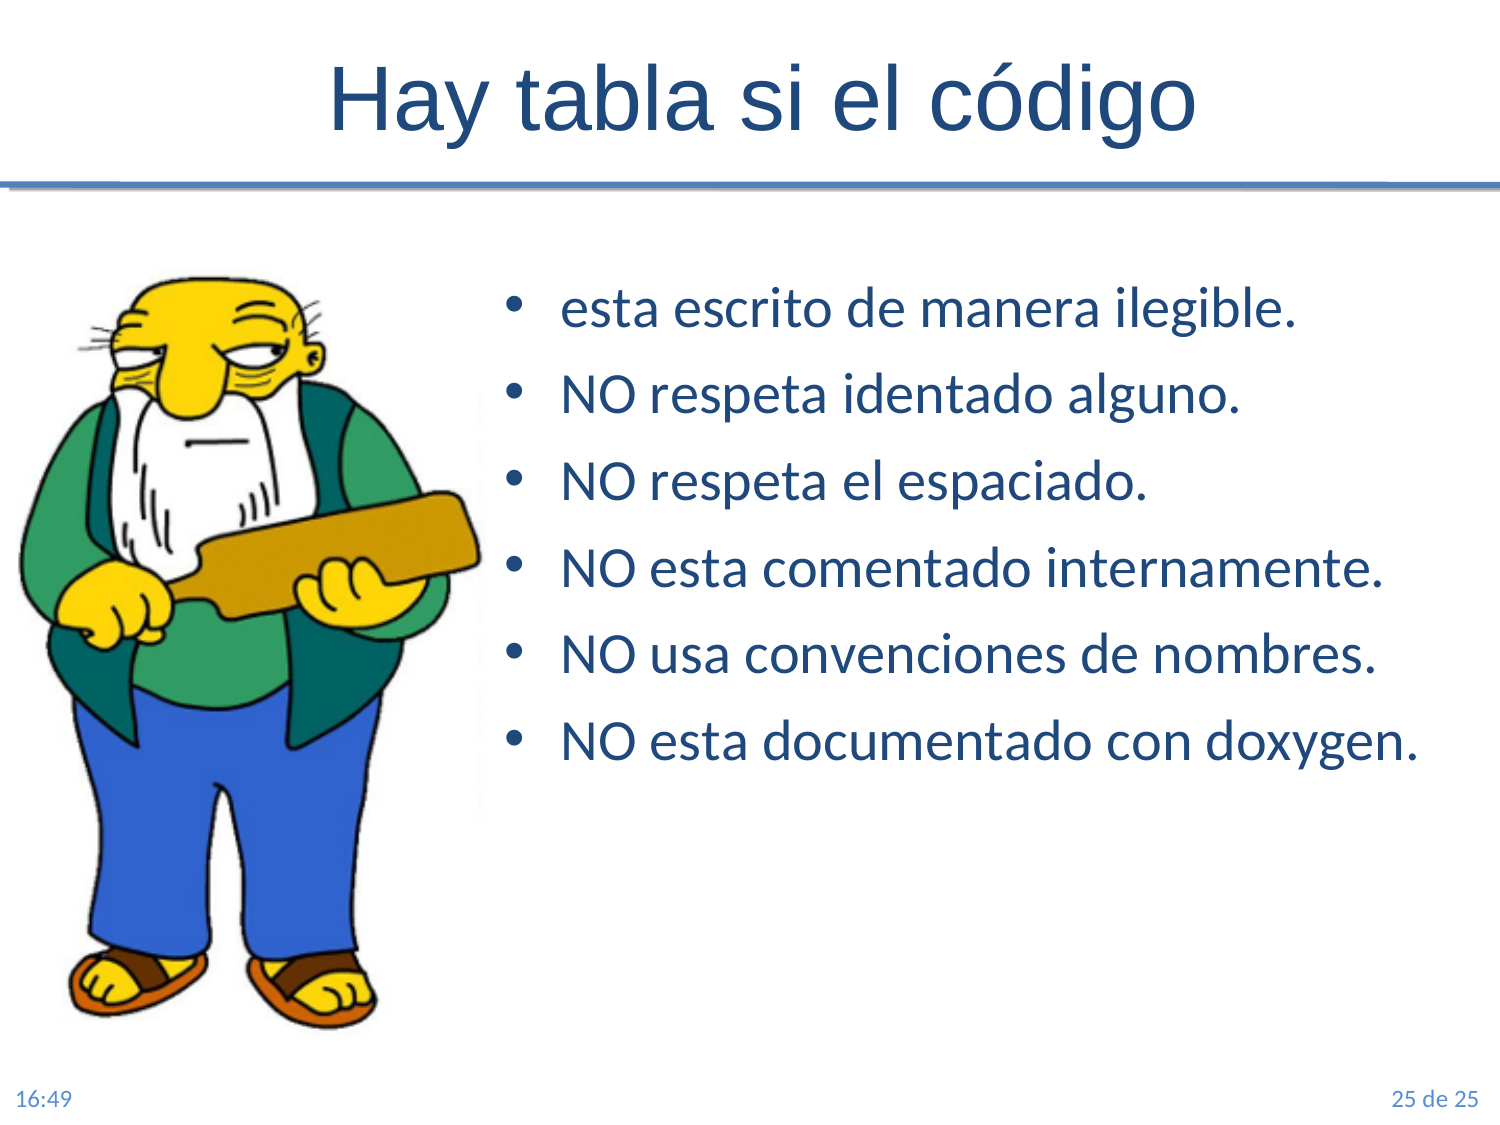

Hay tabla si el código
esta escrito de manera ilegible.
NO respeta identado alguno.
NO respeta el espaciado.
NO esta comentado internamente.
NO usa convenciones de nombres.
NO esta documentado con doxygen.
16:49
 de 25